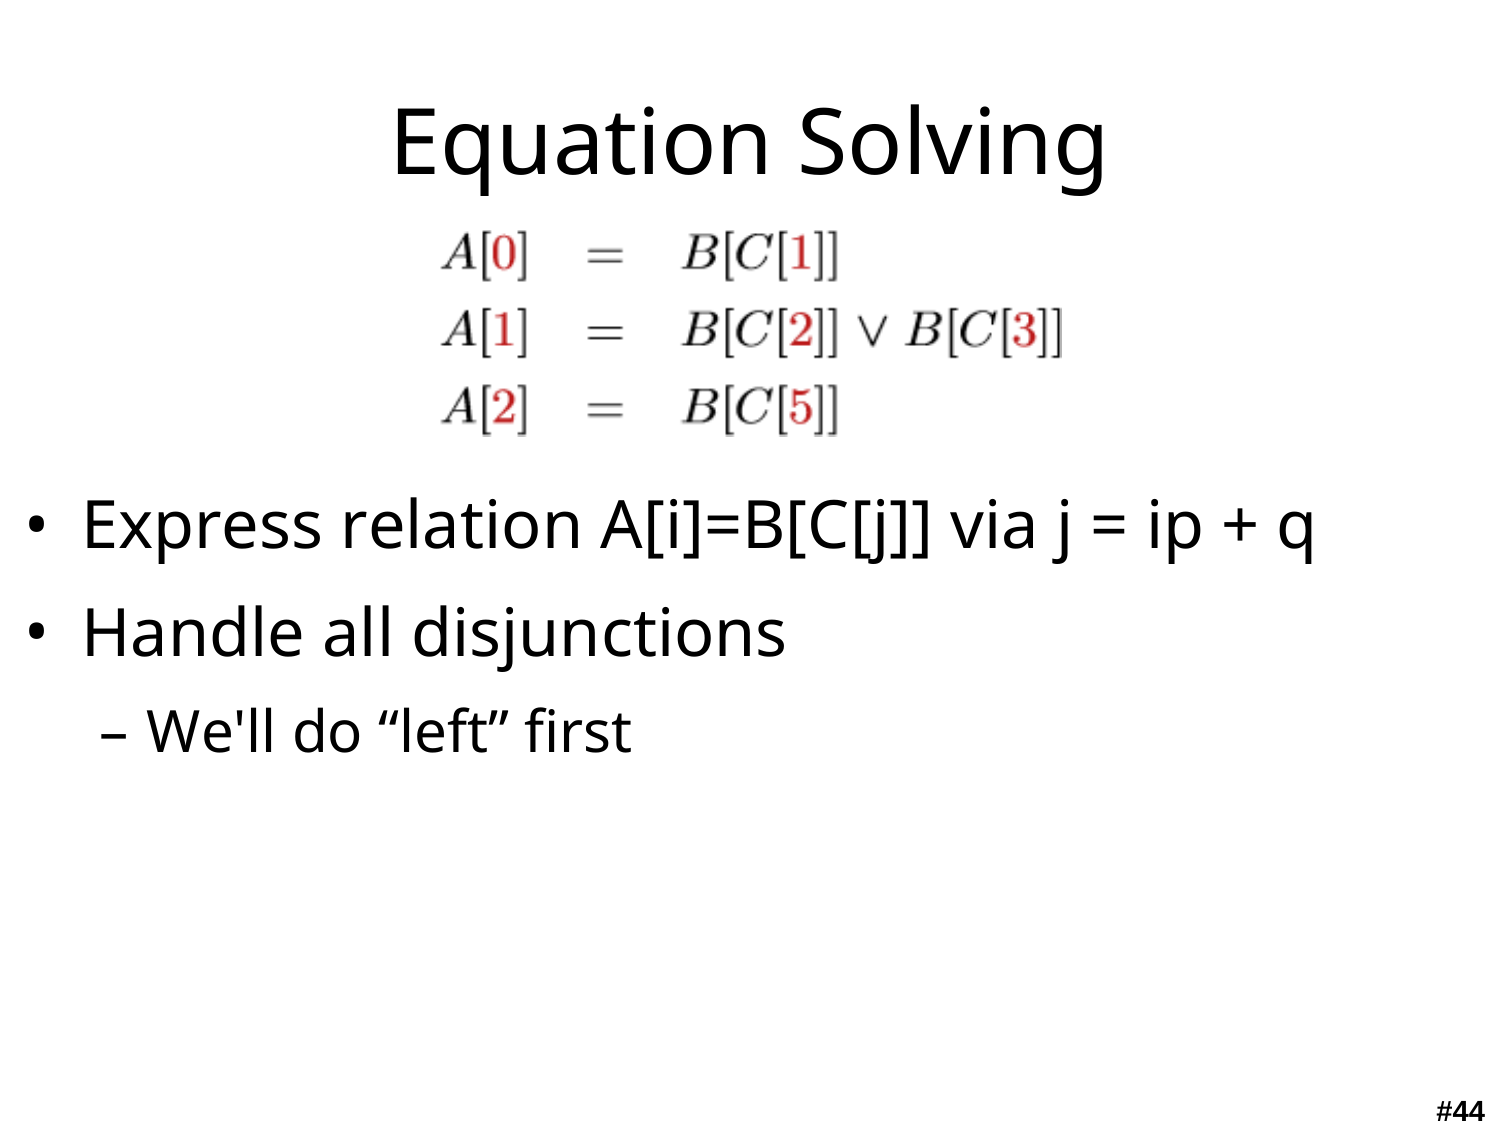

# Equation Solving
Express relation A[i]=B[C[j]] via j = ip + q
Handle all disjunctions
We'll do “left” first
44